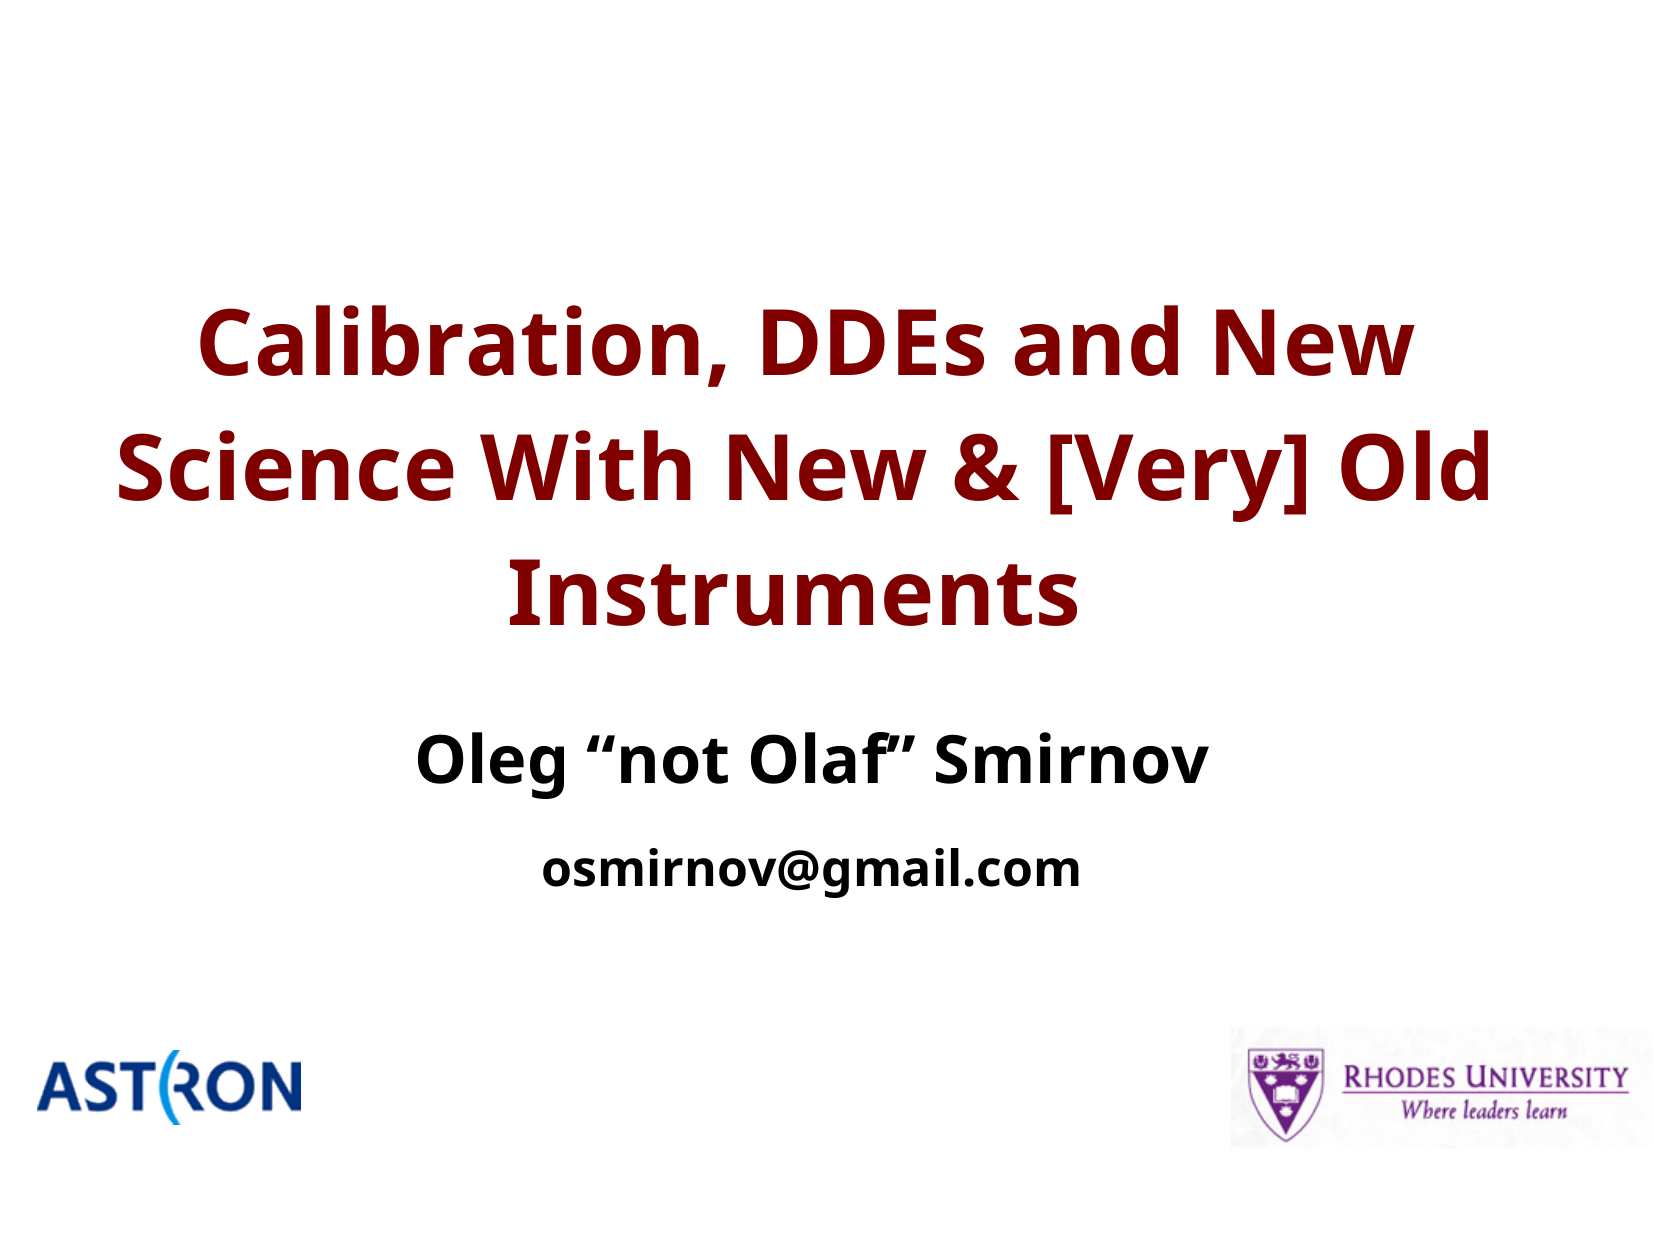

# Calibration, DDEs and New Science With New & [Very] Old Instruments
Oleg “not Olaf” Smirnov
osmirnov@gmail.com
17/08/11
O. Smirnov - Calibration, DDEs & New Science - SKA Bursary Conference, Stellenbosch, 2011
2